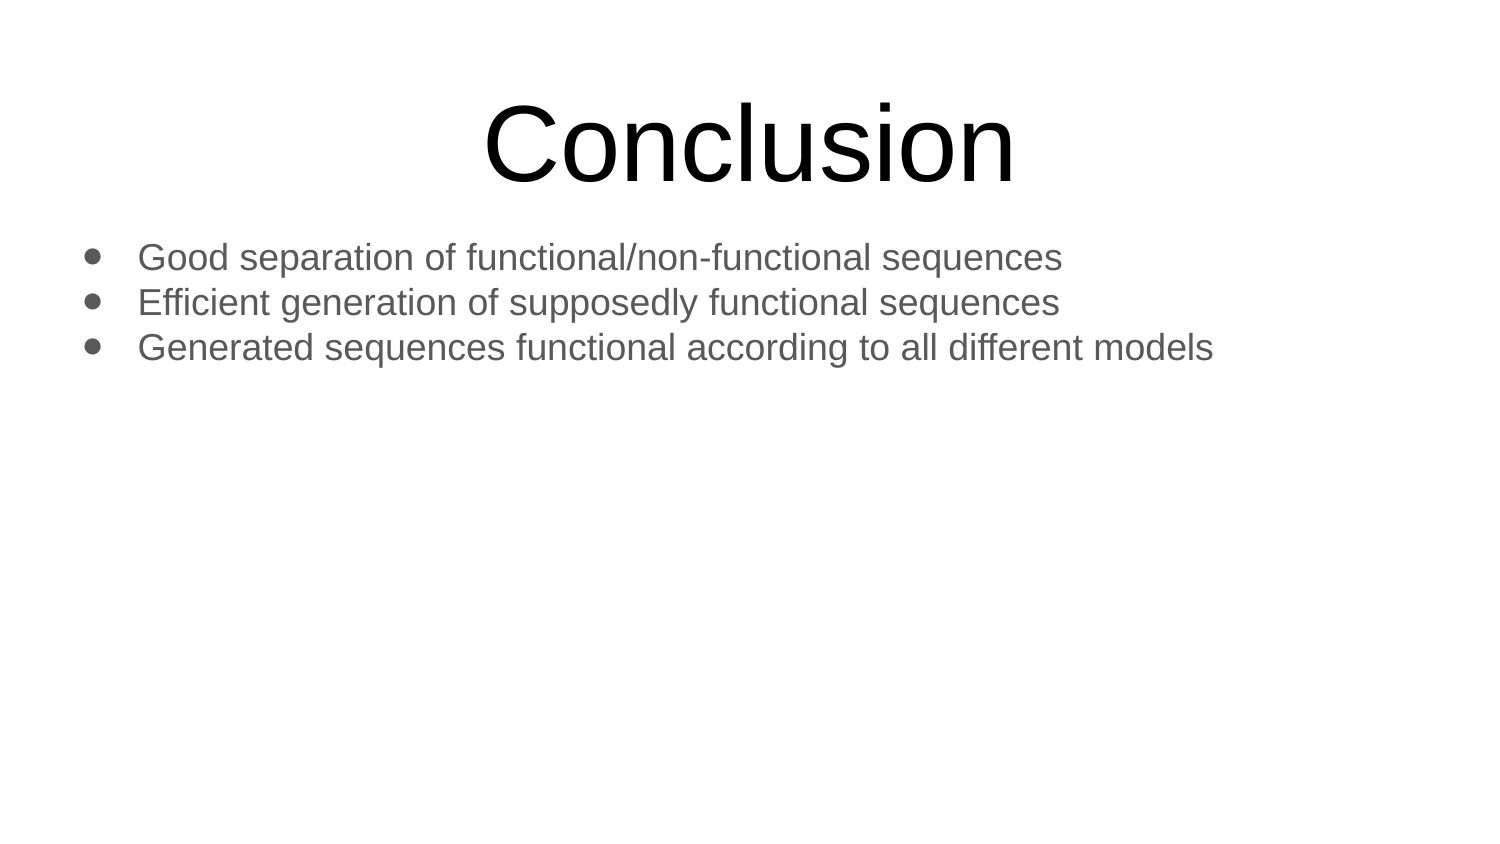

# Conclusion
Good separation of functional/non-functional sequences
Efficient generation of supposedly functional sequences
Generated sequences functional according to all different models